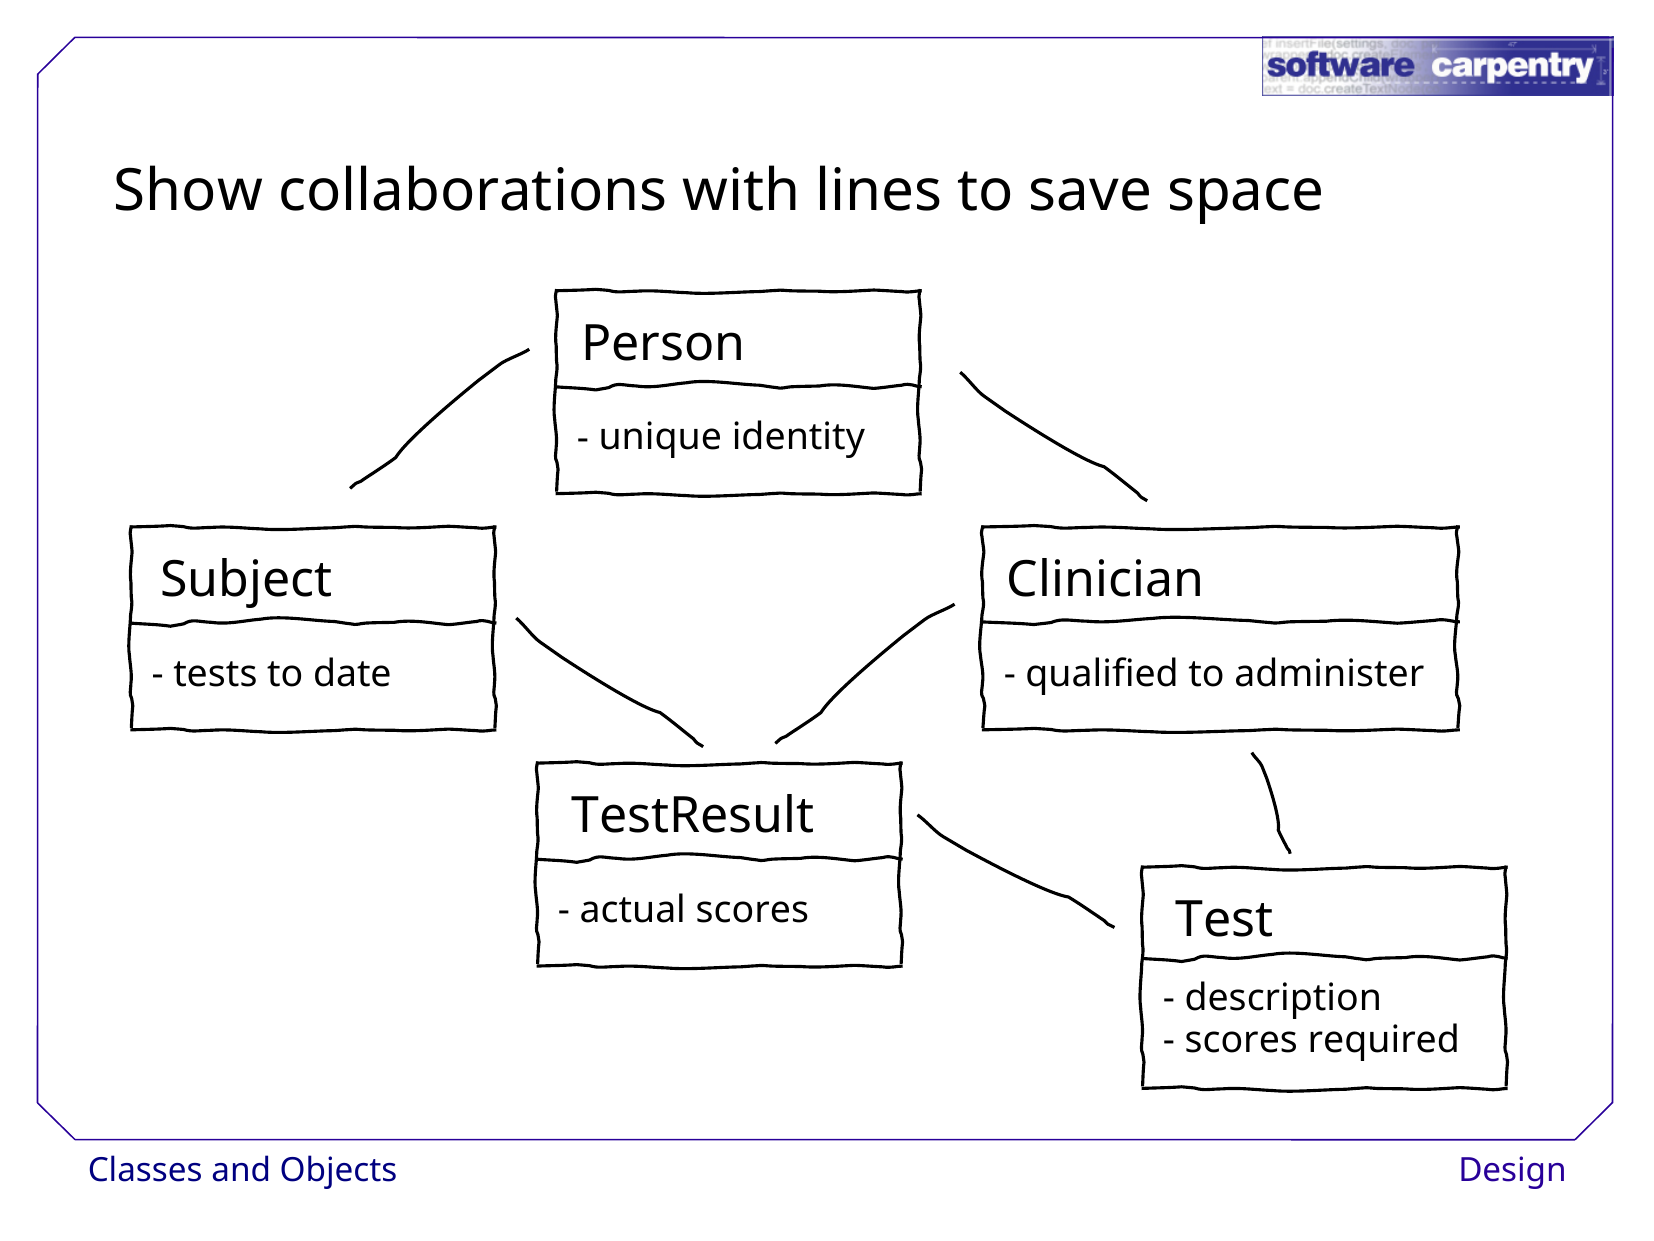

Show collaborations with lines to save space
Person
 unique identity
Subject
 tests to date
Clinician
 qualified to administer
TestResult
 actual scores
Test
 description
- scores required